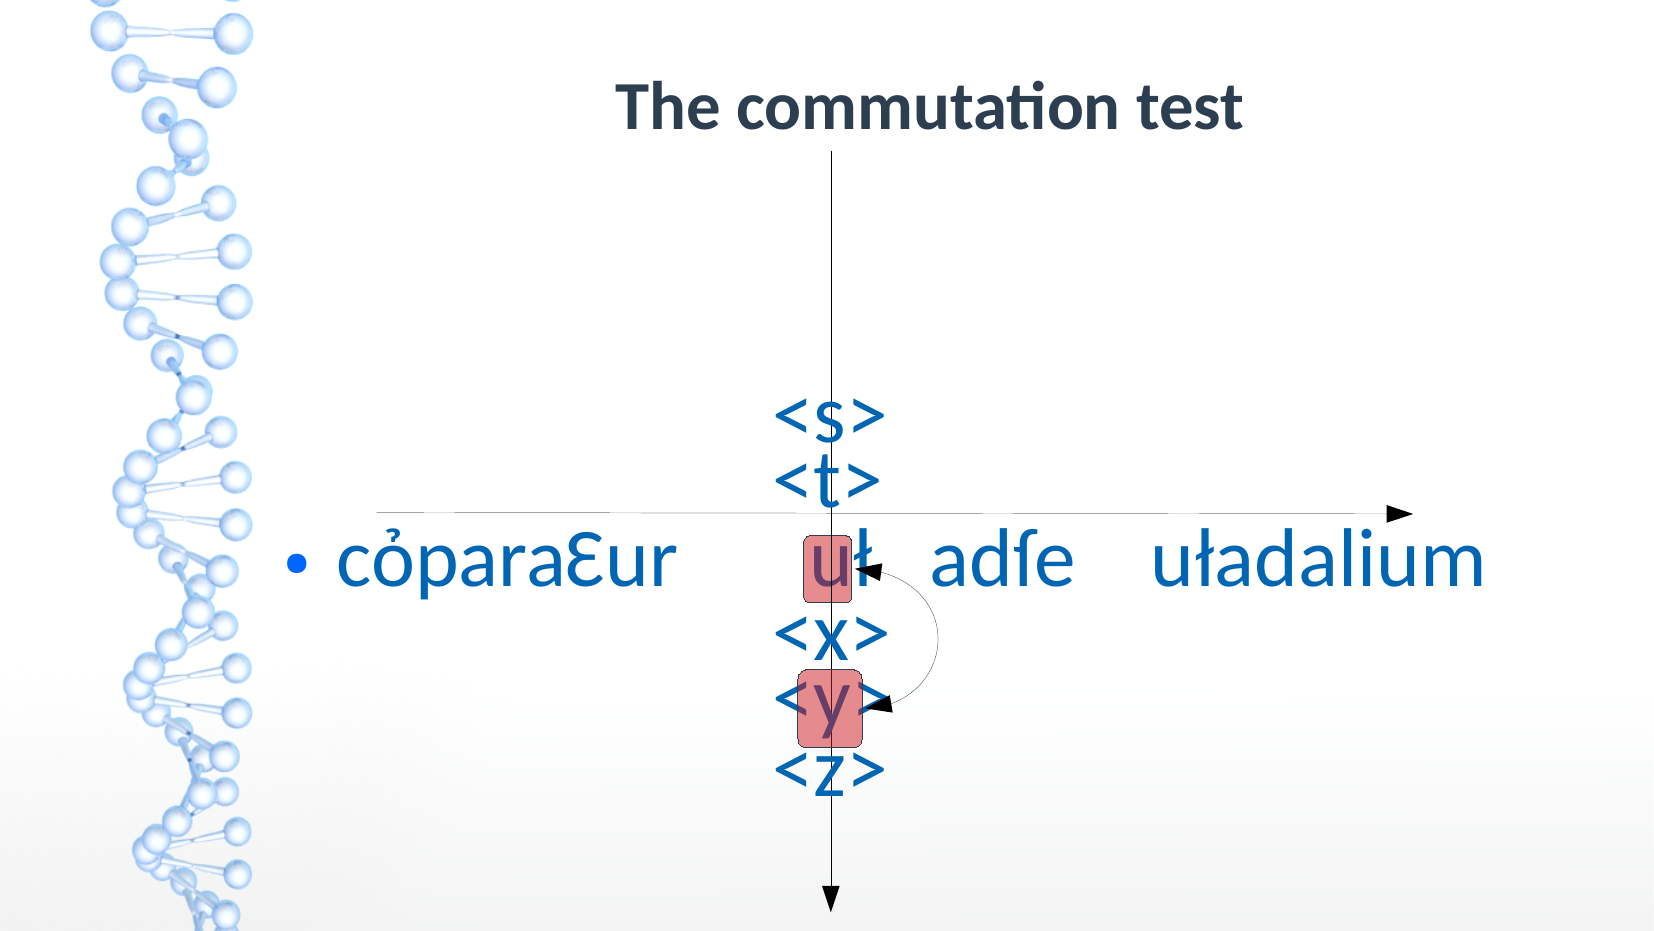

# The commutation test
<s>
<t>
cỏparaƐur uł adſe uładalium
<x>
<y>
<z>